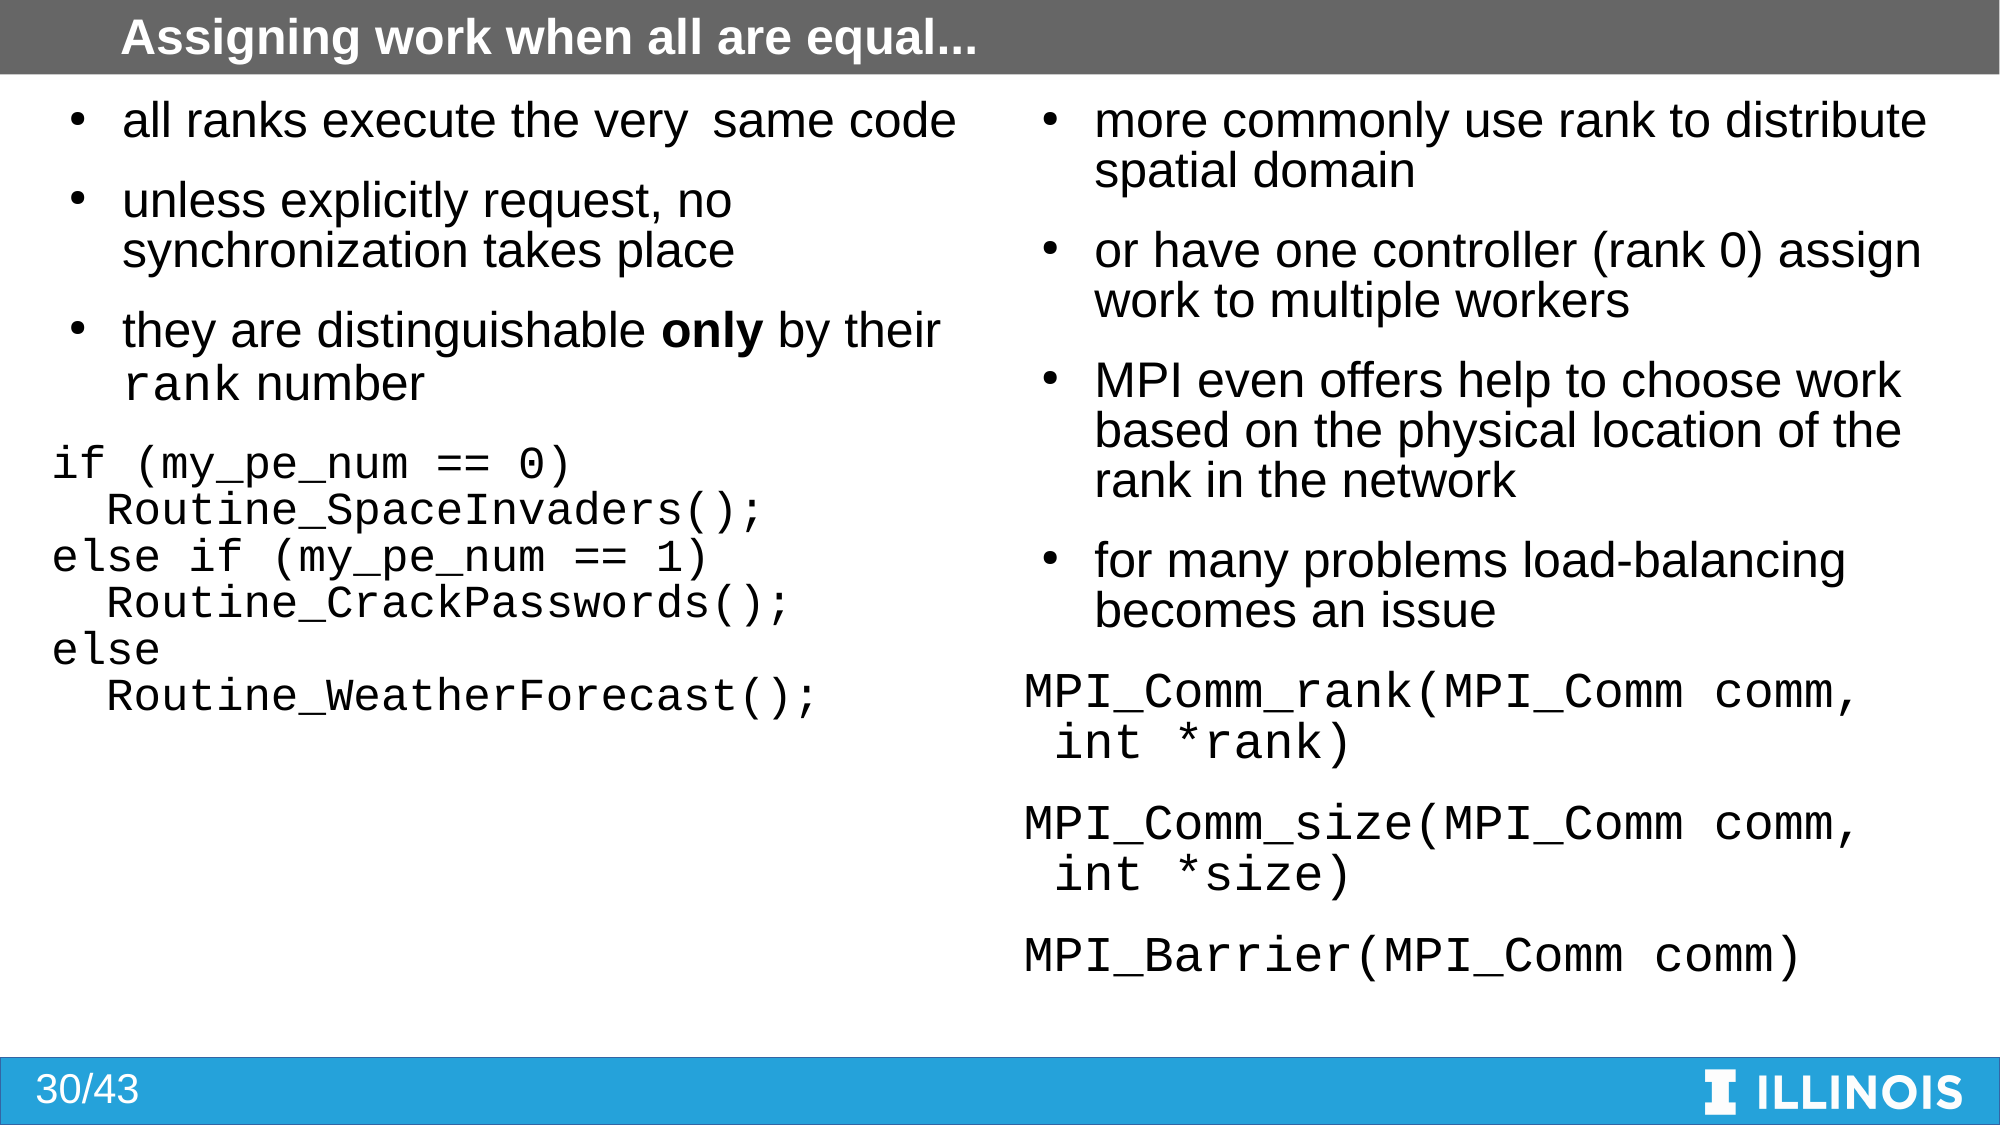

# Assigning work when all are equal...
all ranks execute the very 	same code
unless explicitly request, no synchronization takes place
they are distinguishable only by their rank number
if (my_pe_num == 0)
 Routine_SpaceInvaders();
else if (my_pe_num == 1)
 Routine_CrackPasswords();
else
 Routine_WeatherForecast();
more commonly use rank to distribute spatial domain
or have one controller (rank 0) assign work to multiple workers
MPI even offers help to choose work based on the physical location of the rank in the network
for many problems load-balancing becomes an issue
MPI_Comm_rank(MPI_Comm comm,
 int *rank)
MPI_Comm_size(MPI_Comm comm,
 int *size)
MPI_Barrier(MPI_Comm comm)